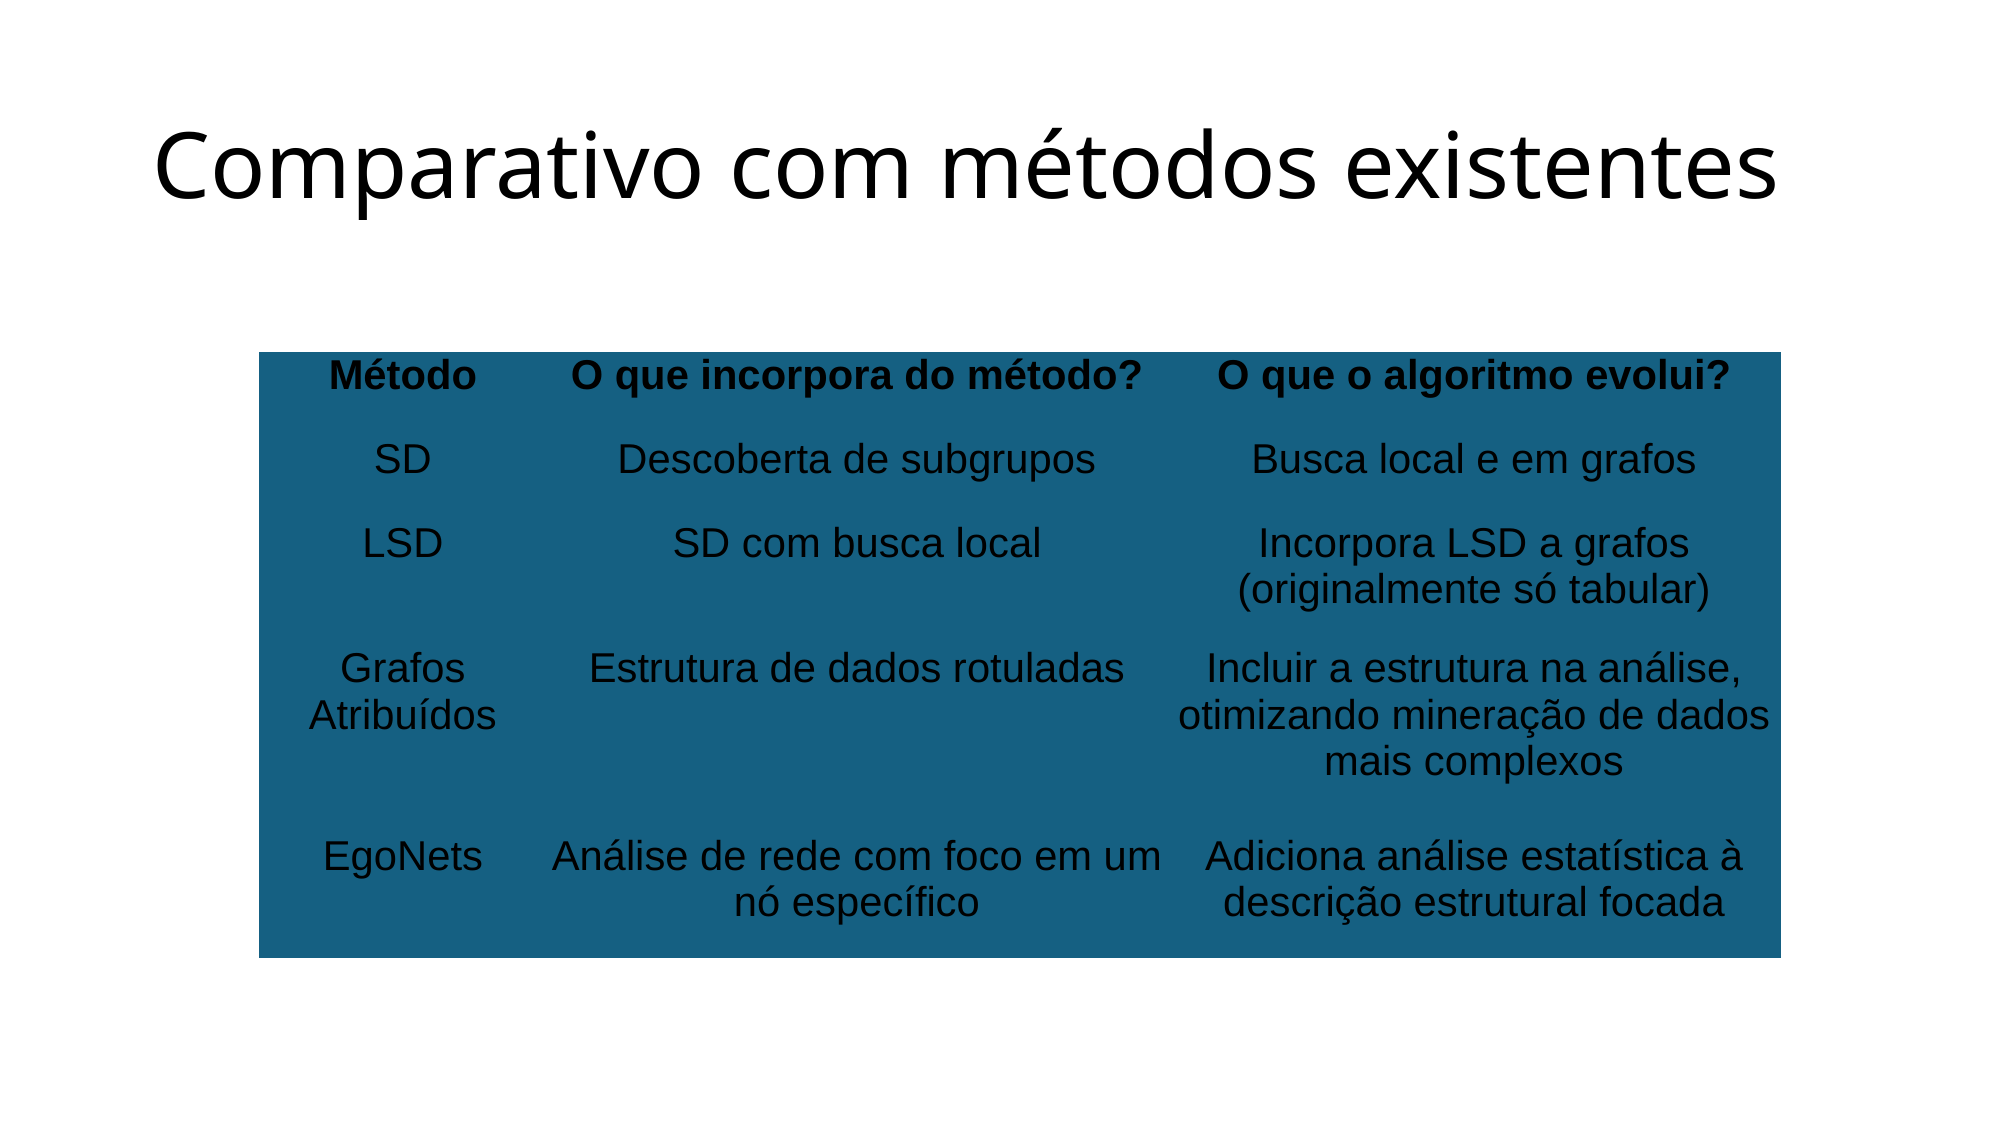

# Comparativo com métodos existentes
| Método | O que incorpora do método? | O que o algoritmo evolui? |
| --- | --- | --- |
| SD | Descoberta de subgrupos | Busca local e em grafos |
| LSD | SD com busca local | Incorpora LSD a grafos (originalmente só tabular) |
| Grafos Atribuídos | Estrutura de dados rotuladas | Incluir a estrutura na análise, otimizando mineração de dados mais complexos |
| EgoNets | Análise de rede com foco em um nó específico | Adiciona análise estatística à descrição estrutural focada |